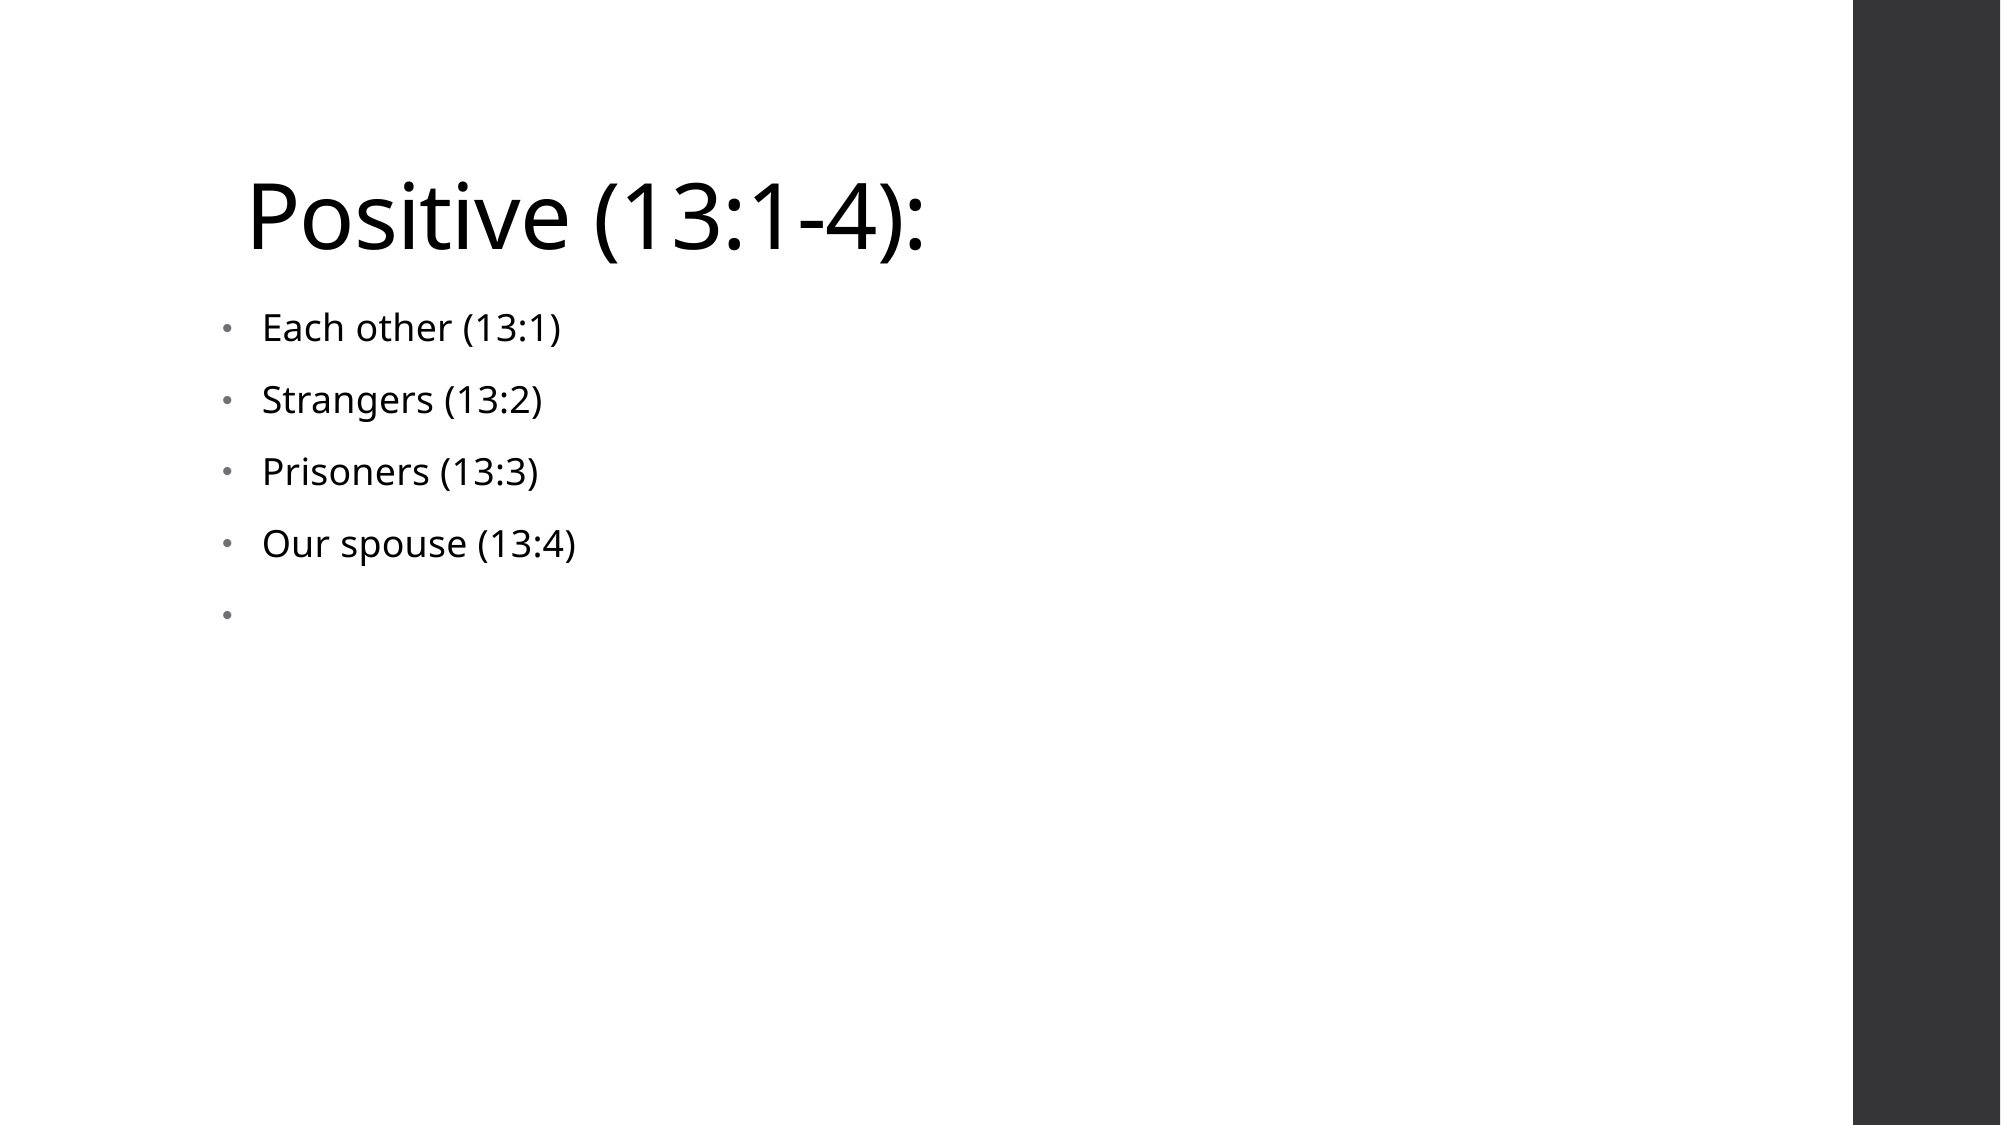

# Positive (13:1-4):
 Each other (13:1)
 Strangers (13:2)
 Prisoners (13:3)
 Our spouse (13:4)